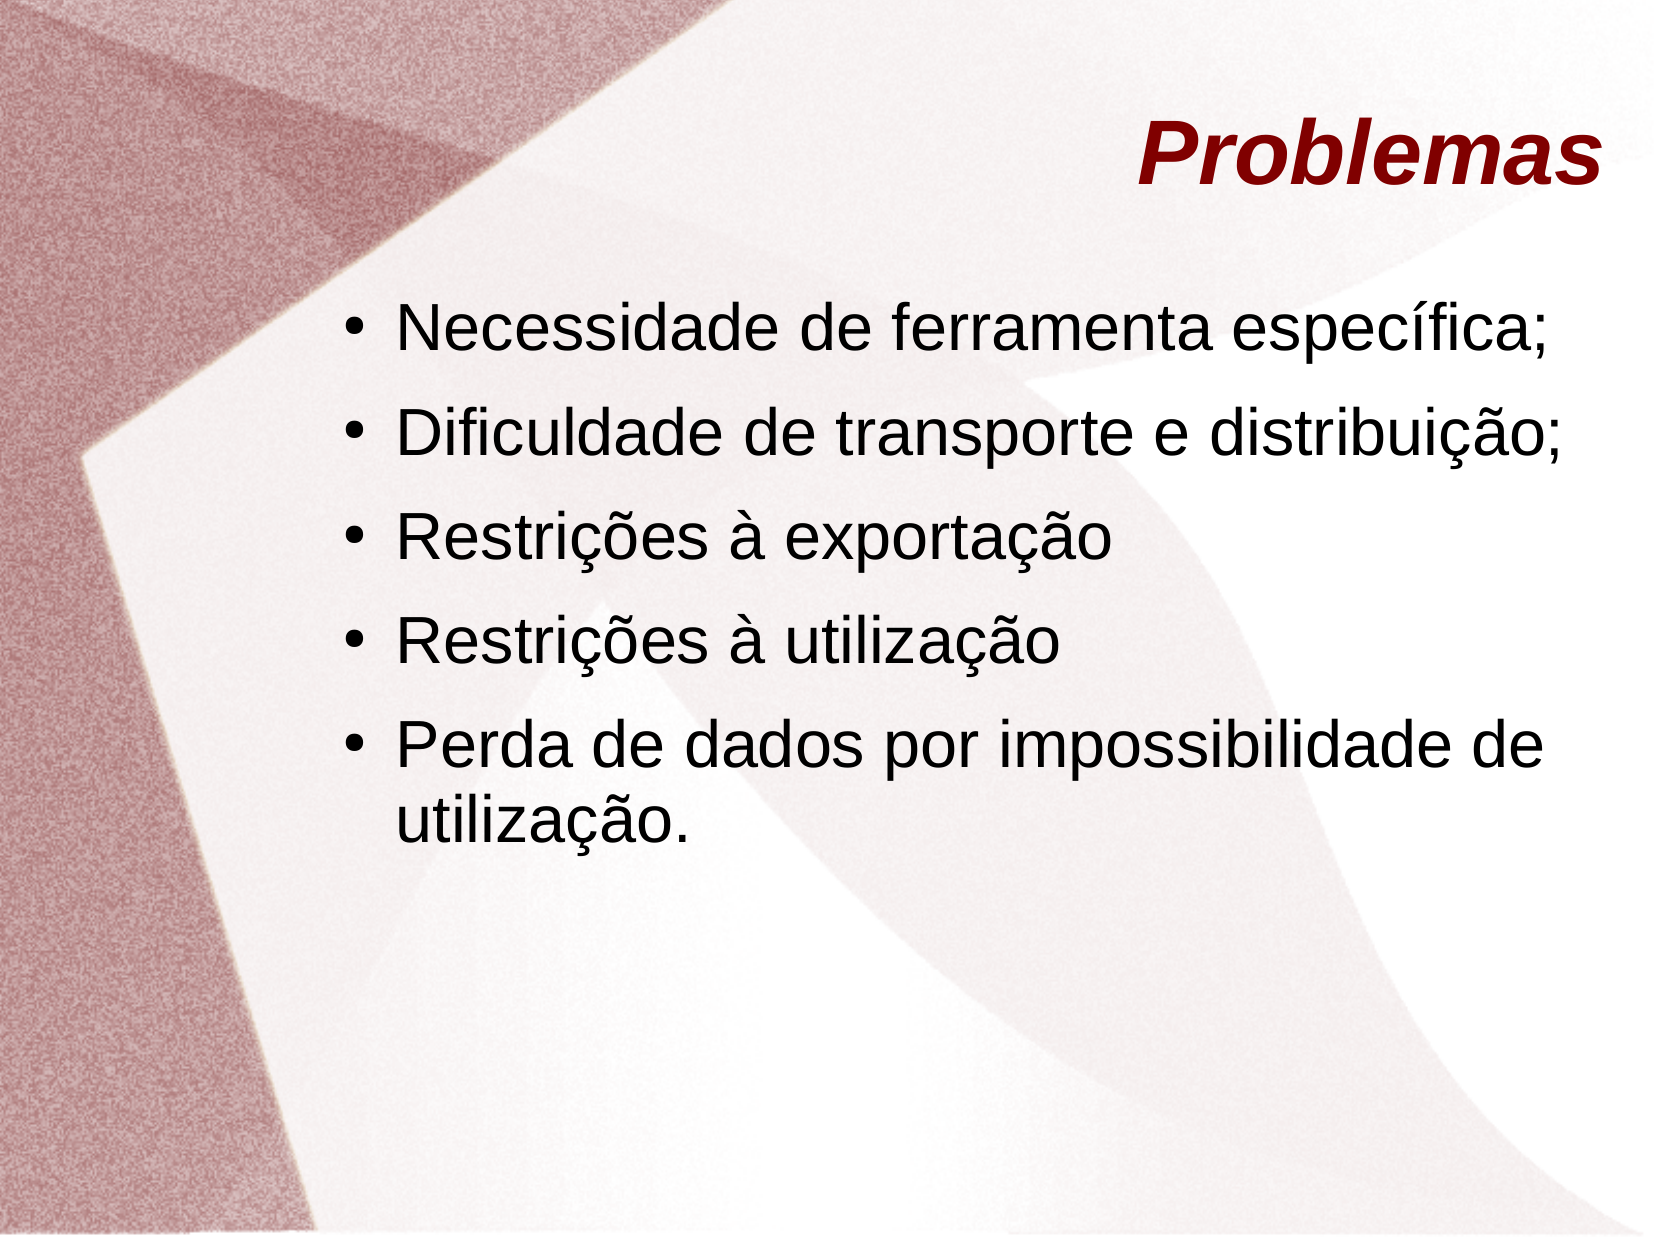

# Problemas
Necessidade de ferramenta específica;
Dificuldade de transporte e distribuição;
Restrições à exportação
Restrições à utilização
Perda de dados por impossibilidade de utilização.